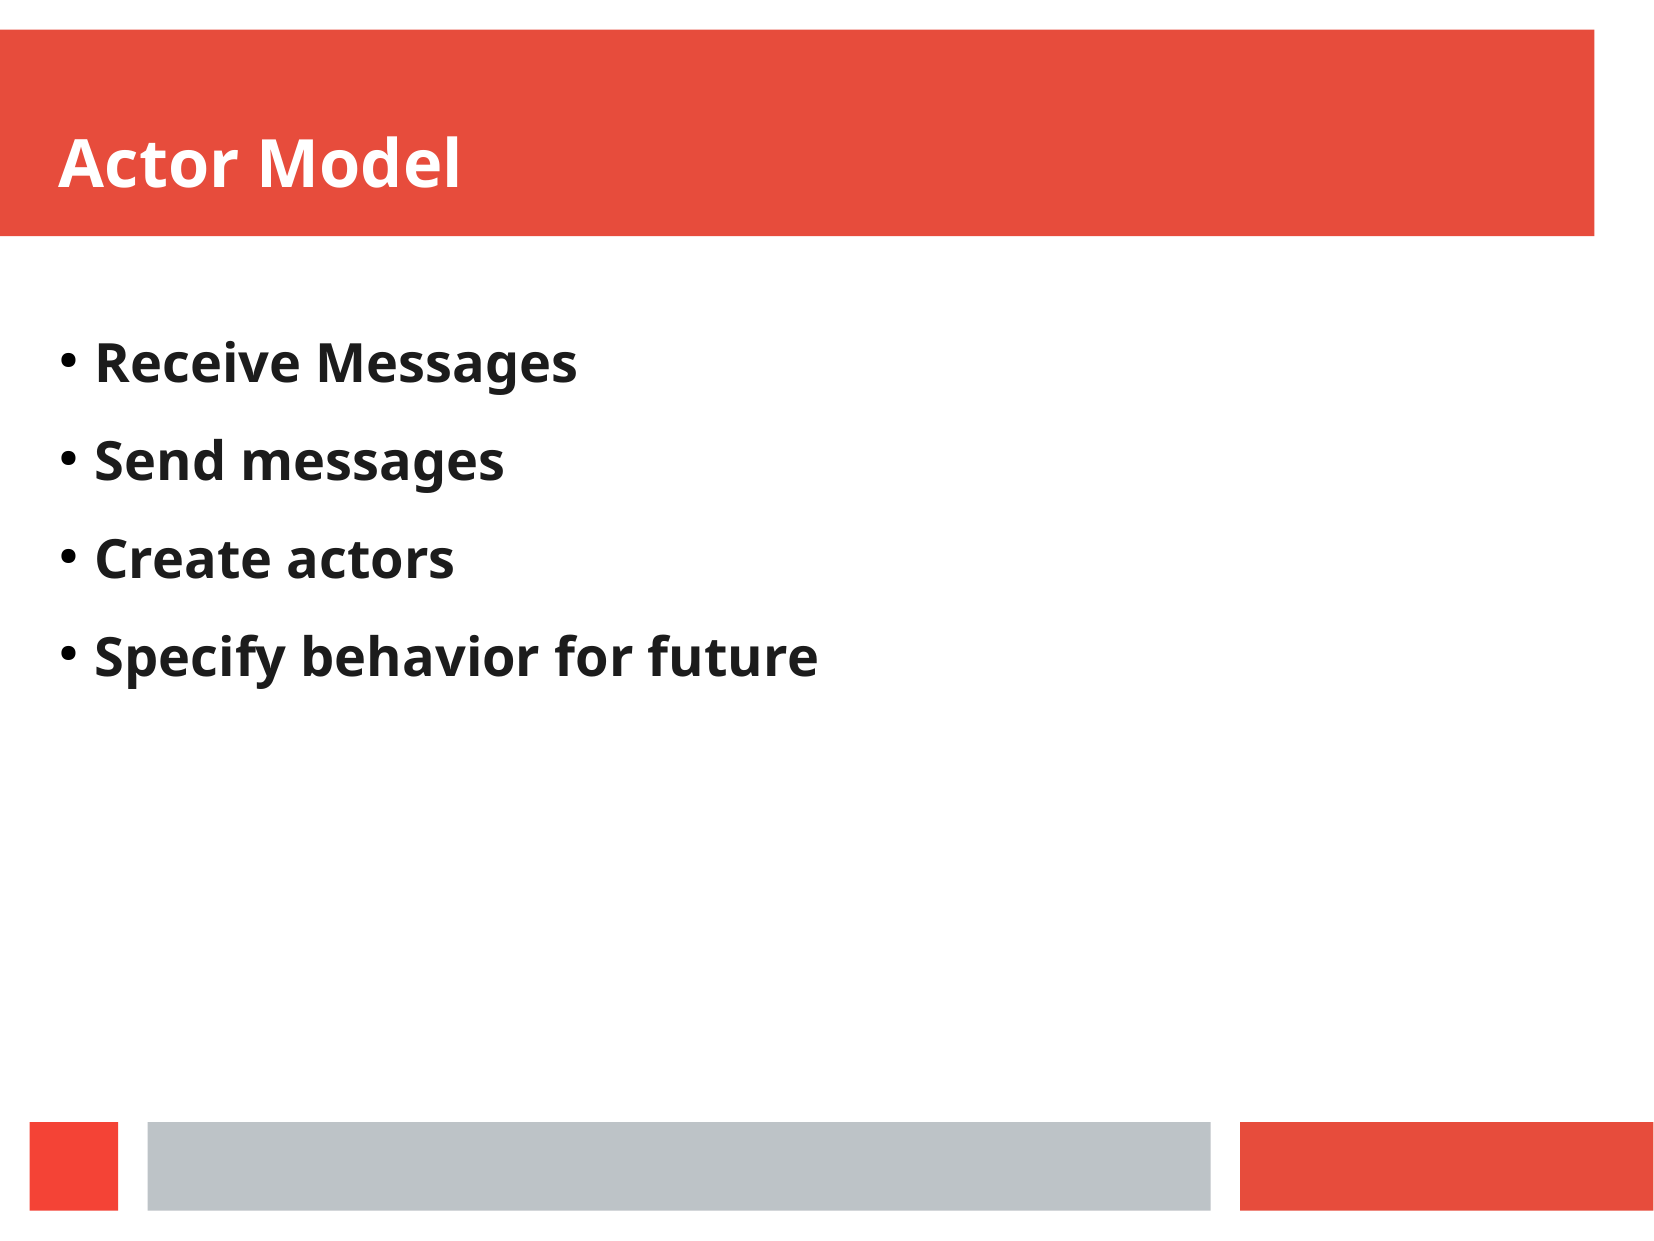

# Actor Model
Receive Messages
Send messages
Create actors
Specify behavior for future